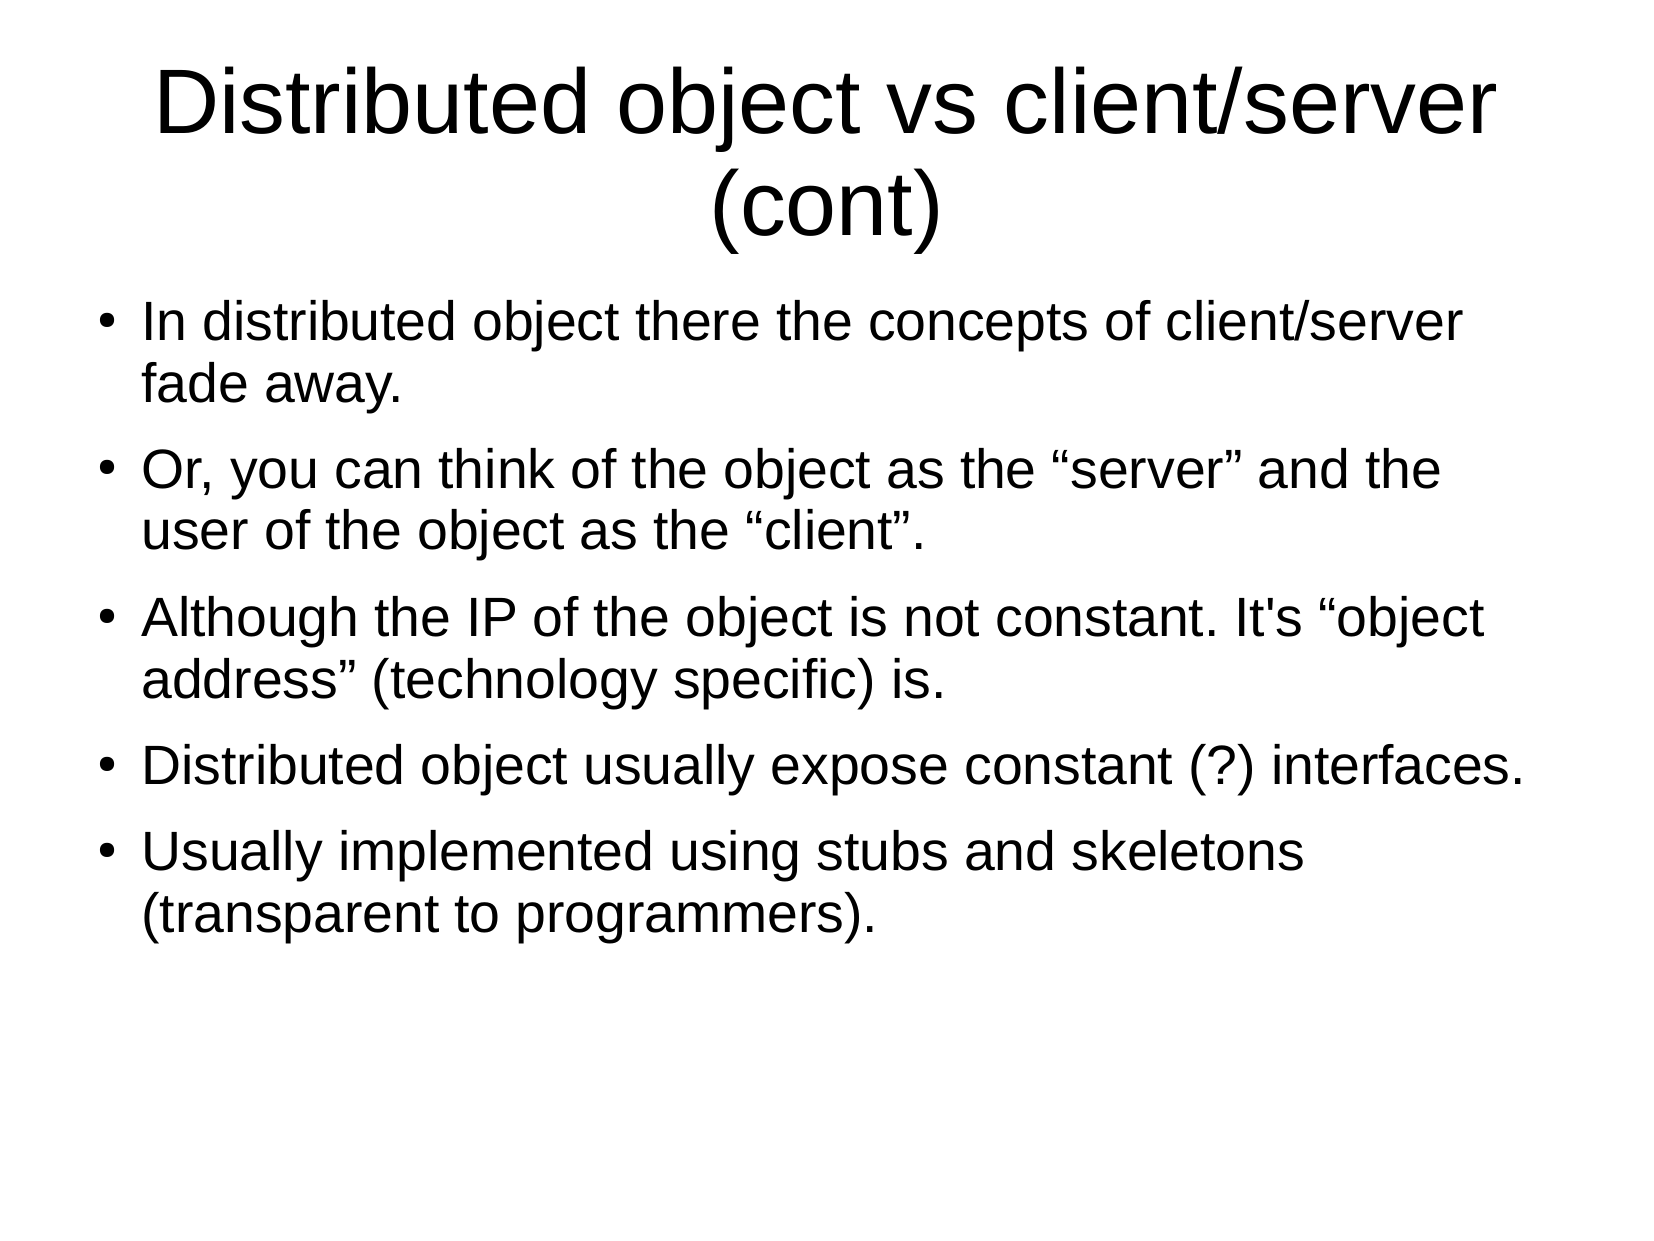

# Distributed object vs client/server (cont)
In distributed object there the concepts of client/server fade away.
Or, you can think of the object as the “server” and the user of the object as the “client”.
Although the IP of the object is not constant. It's “object address” (technology specific) is.
Distributed object usually expose constant (?) interfaces.
Usually implemented using stubs and skeletons (transparent to programmers).